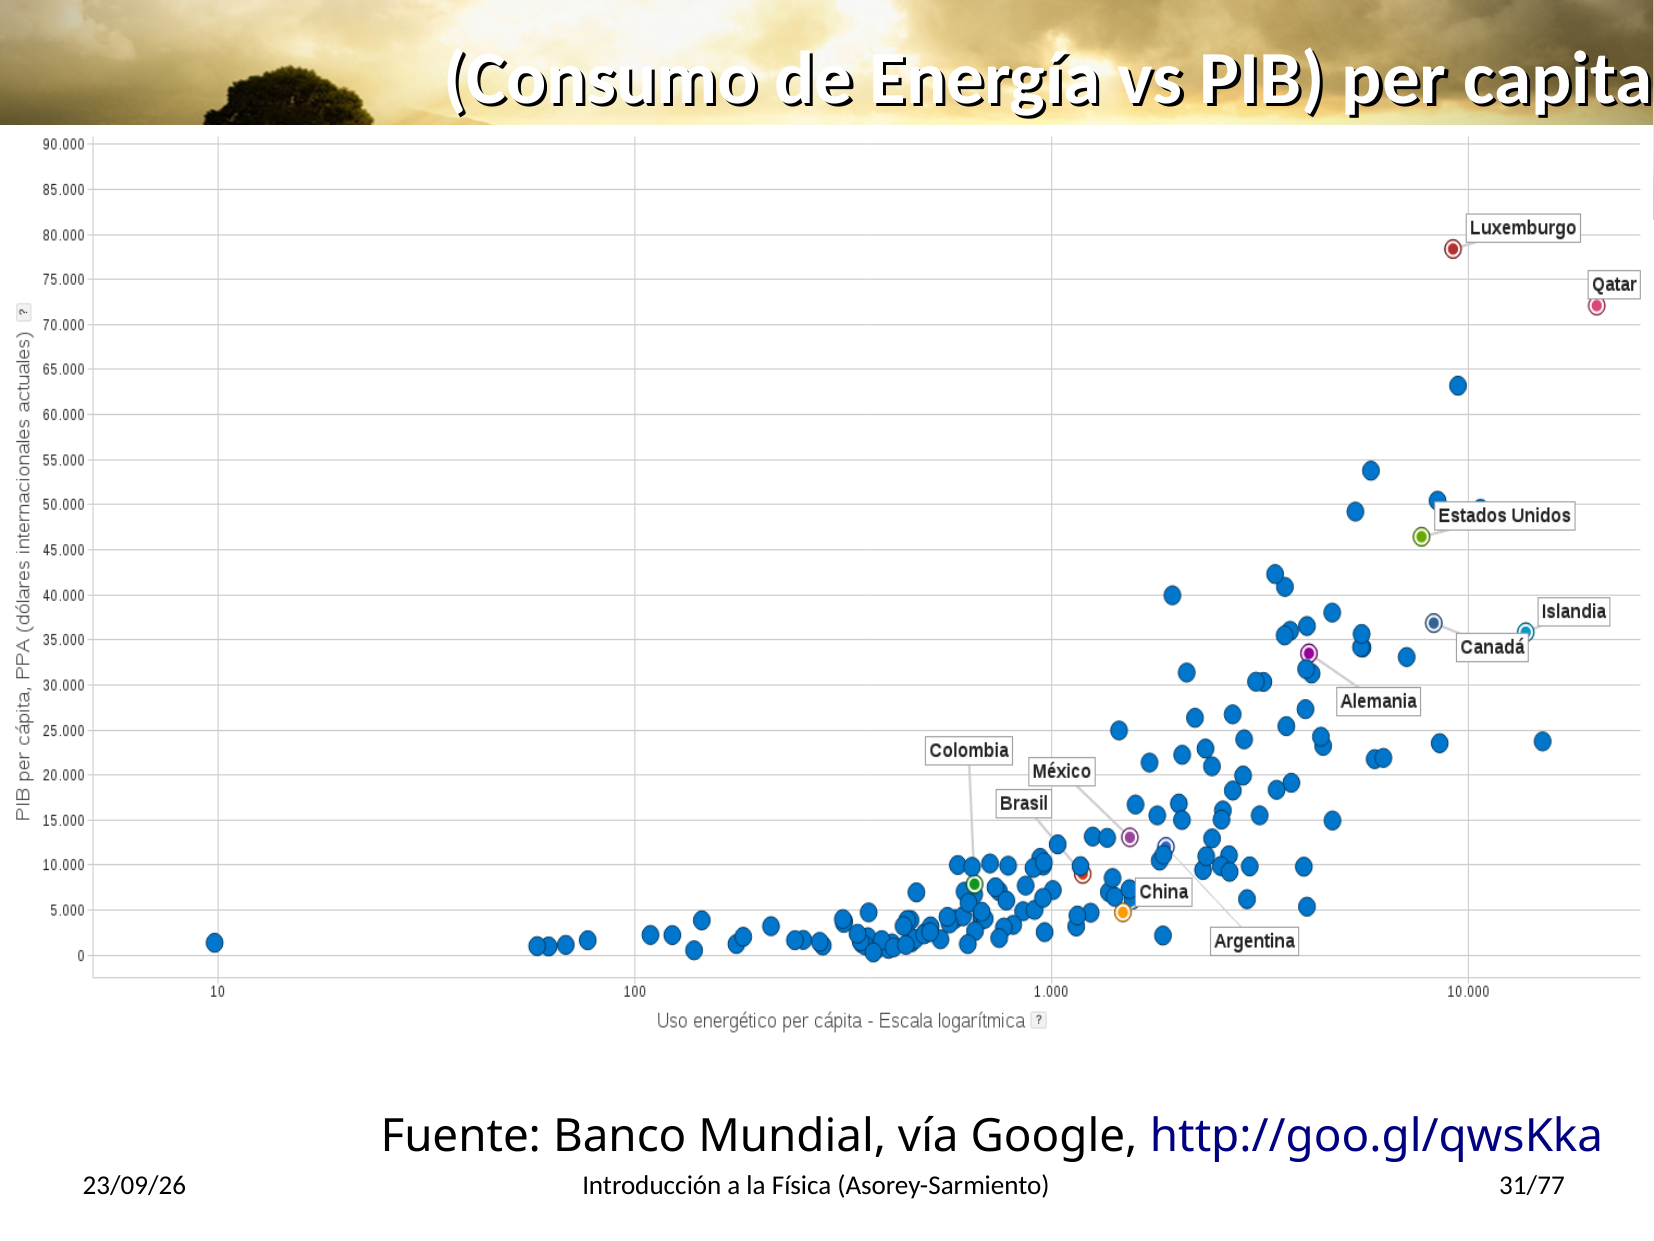

# (Consumo de Energía vs PIB) per capita
Fuente: Banco Mundial, vía Google, http://goo.gl/qwsKka
Introducción a la Física (Asorey-Sarmiento)
31